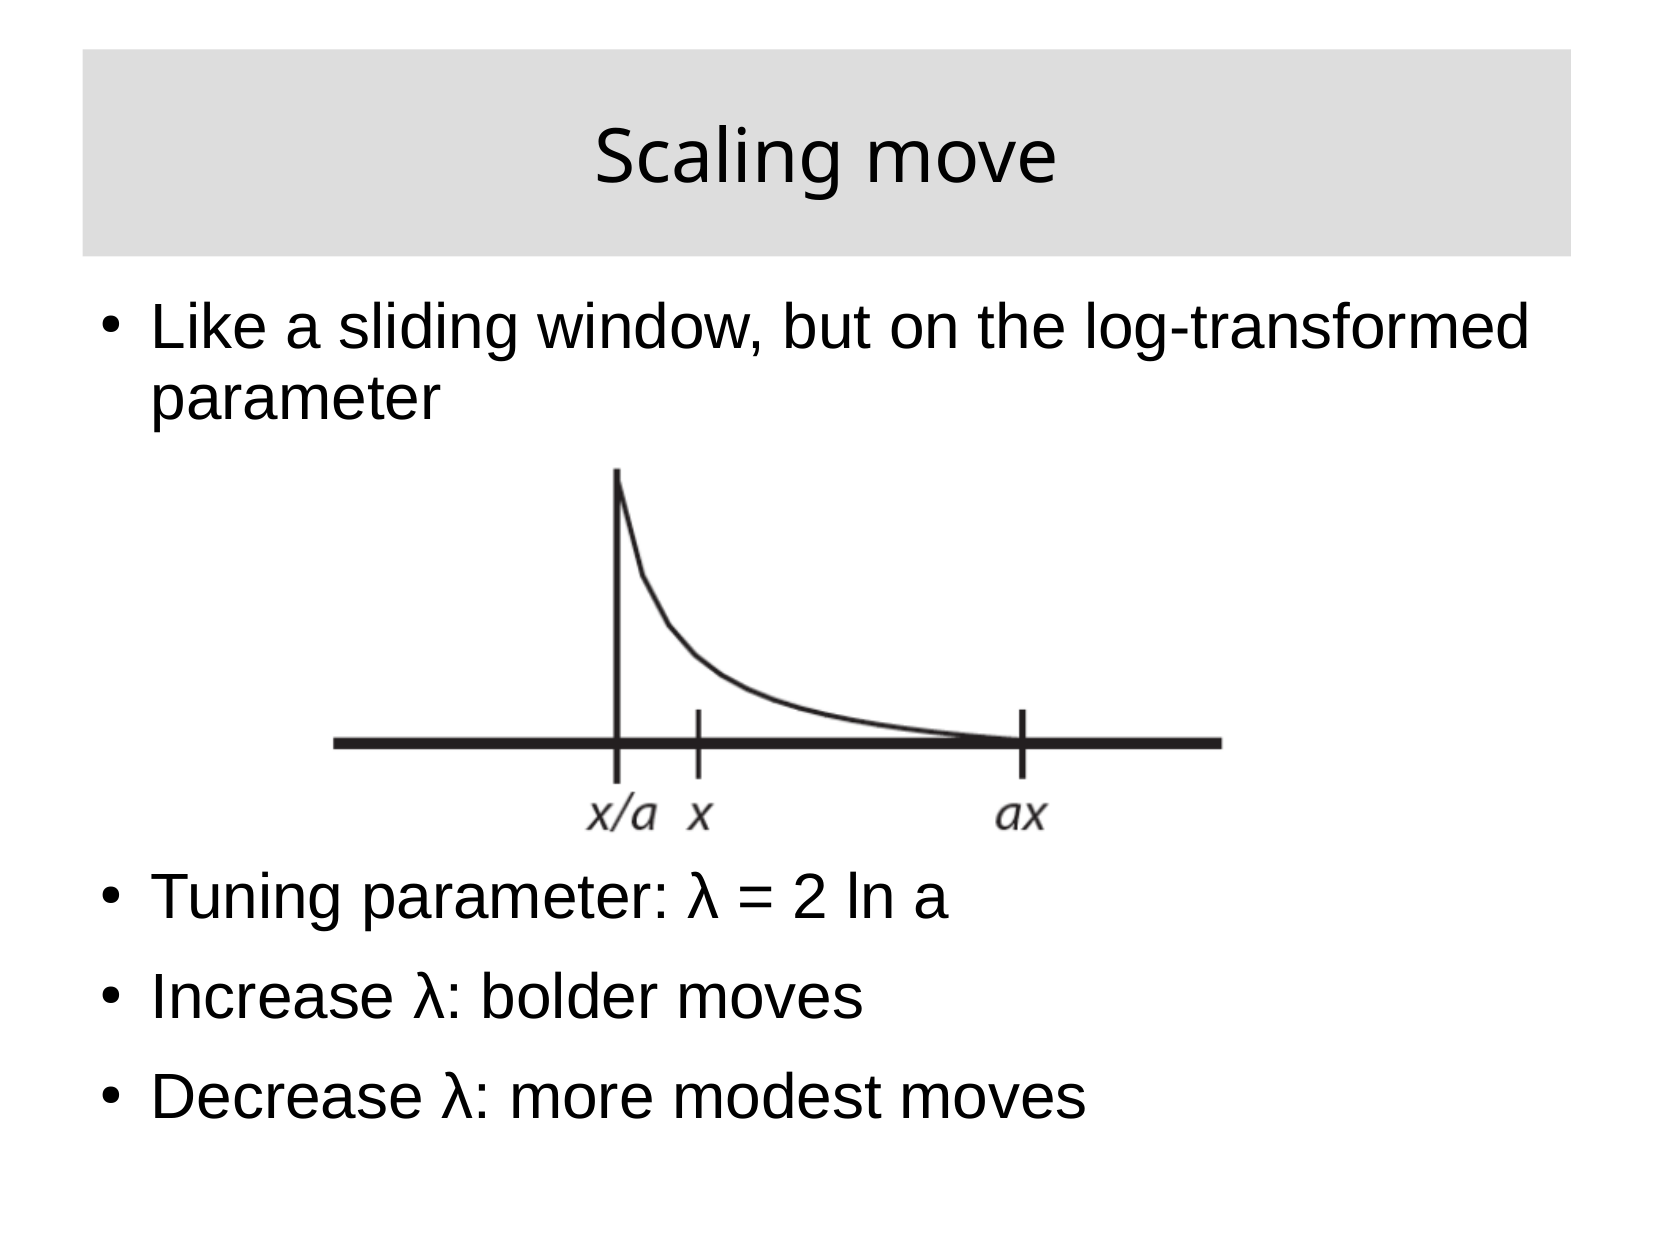

# Scaling move
Like a sliding window, but on the log-transformed parameter
Tuning parameter: λ = 2 ln a
Increase λ: bolder moves
Decrease λ: more modest moves